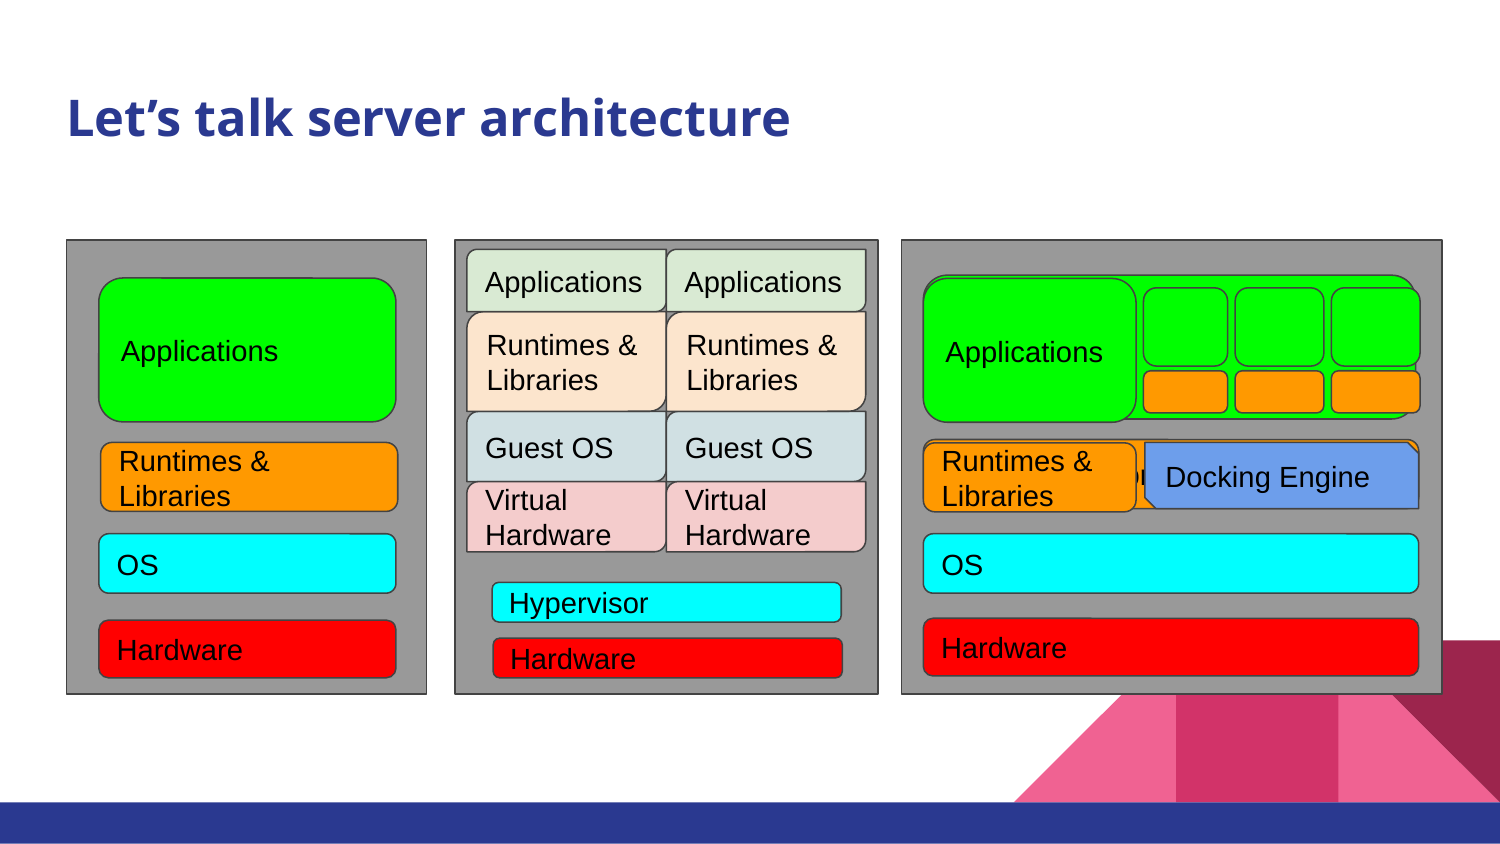

# Let’s talk server architecture
Applications
Runtimes & Libraries
OS
Hardware
Hypervisor
Hardware
Applications
Runtimes &
Libraries
Guest OS
Virtual Hardware
Applications
Runtimes &
Libraries
Guest OS
Virtual Hardware
Applications
Runtimes & Libraries
Applications
Runtimes & Libraries
Docking Engine
OS
Hardware